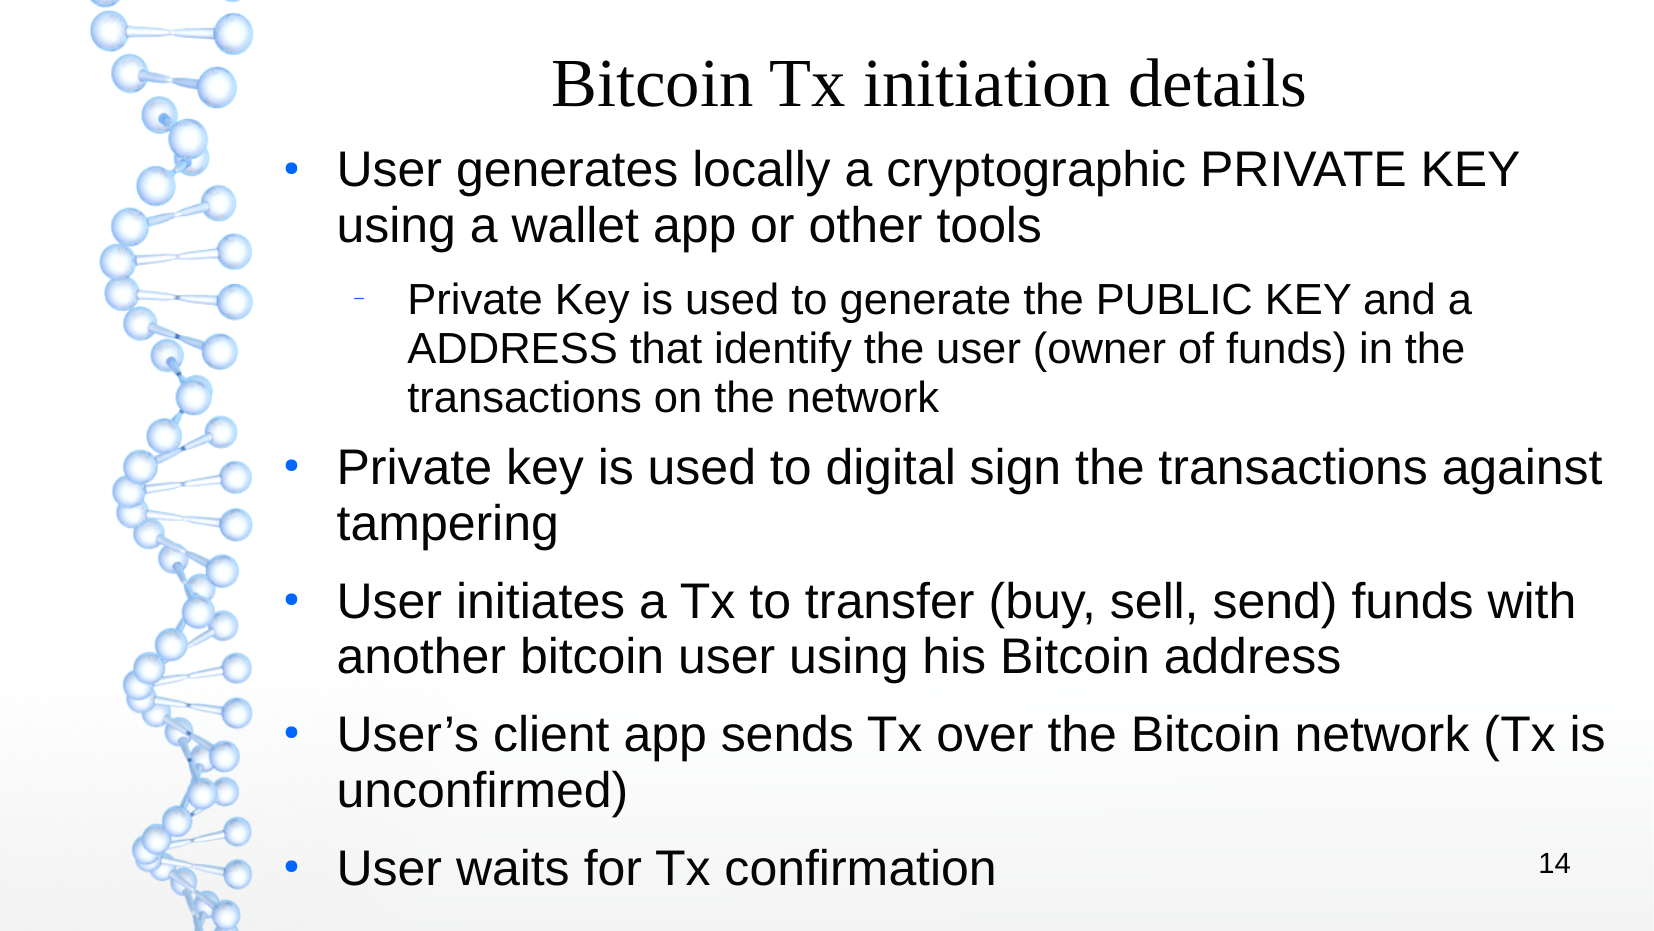

# Bitcoin Tx initiation details
User generates locally a cryptographic PRIVATE KEY using a wallet app or other tools
Private Key is used to generate the PUBLIC KEY and a ADDRESS that identify the user (owner of funds) in the transactions on the network
Private key is used to digital sign the transactions against tampering
User initiates a Tx to transfer (buy, sell, send) funds with another bitcoin user using his Bitcoin address
User’s client app sends Tx over the Bitcoin network (Tx is unconfirmed)
User waits for Tx confirmation
14